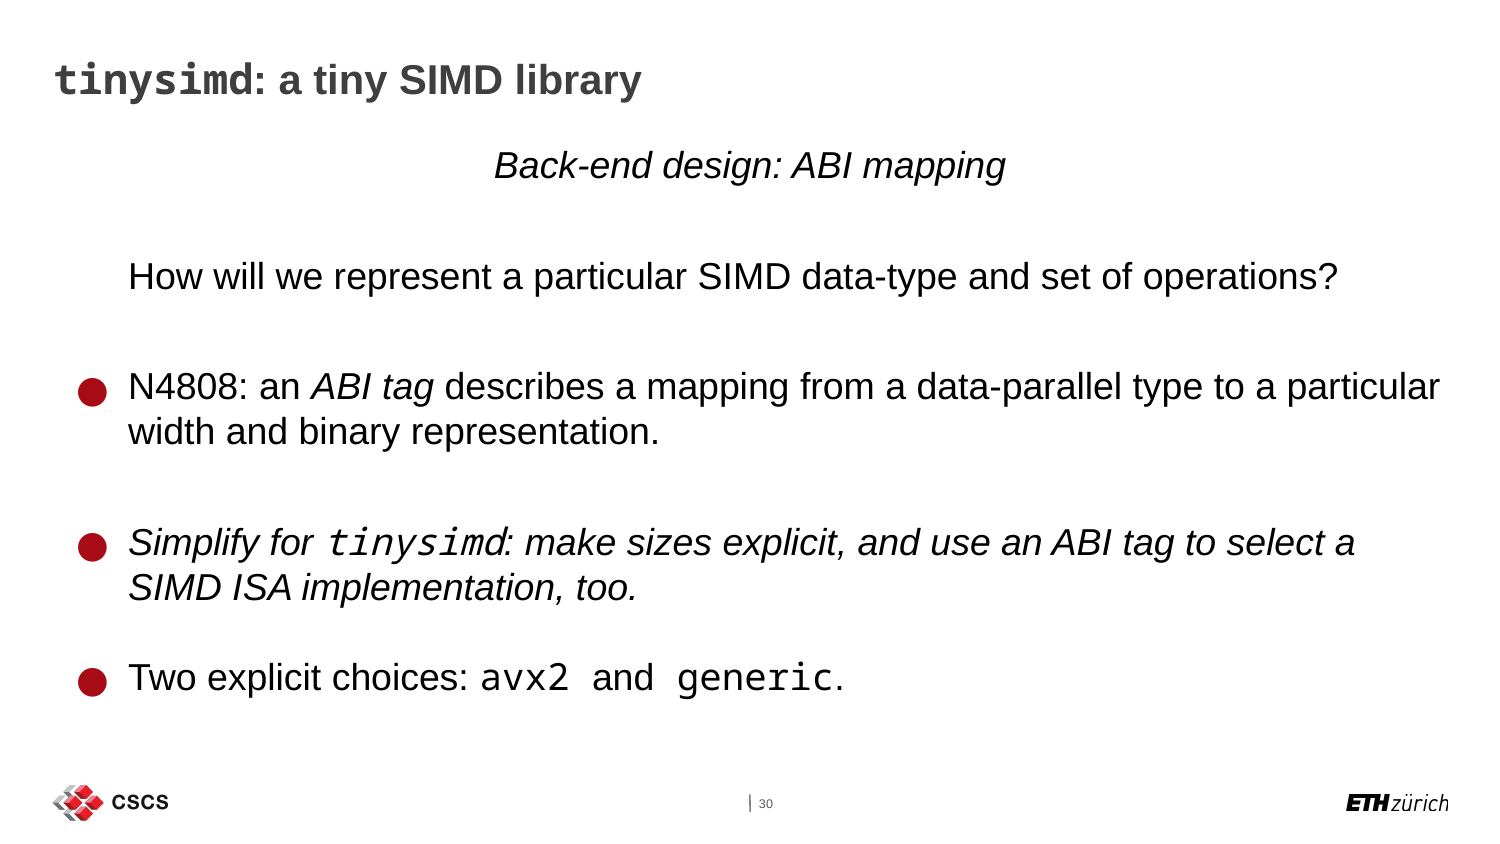

# tinysimd: a tiny SIMD library
Back-end design: ABI mapping
How will we represent a particular SIMD data-type and set of operations?
N4808: an ABI tag describes a mapping from a data-parallel type to a particular width and binary representation.
Simplify for tinysimd: make sizes explicit, and use an ABI tag to select a SIMD ISA implementation, too.
Two explicit choices: avx2 and generic.